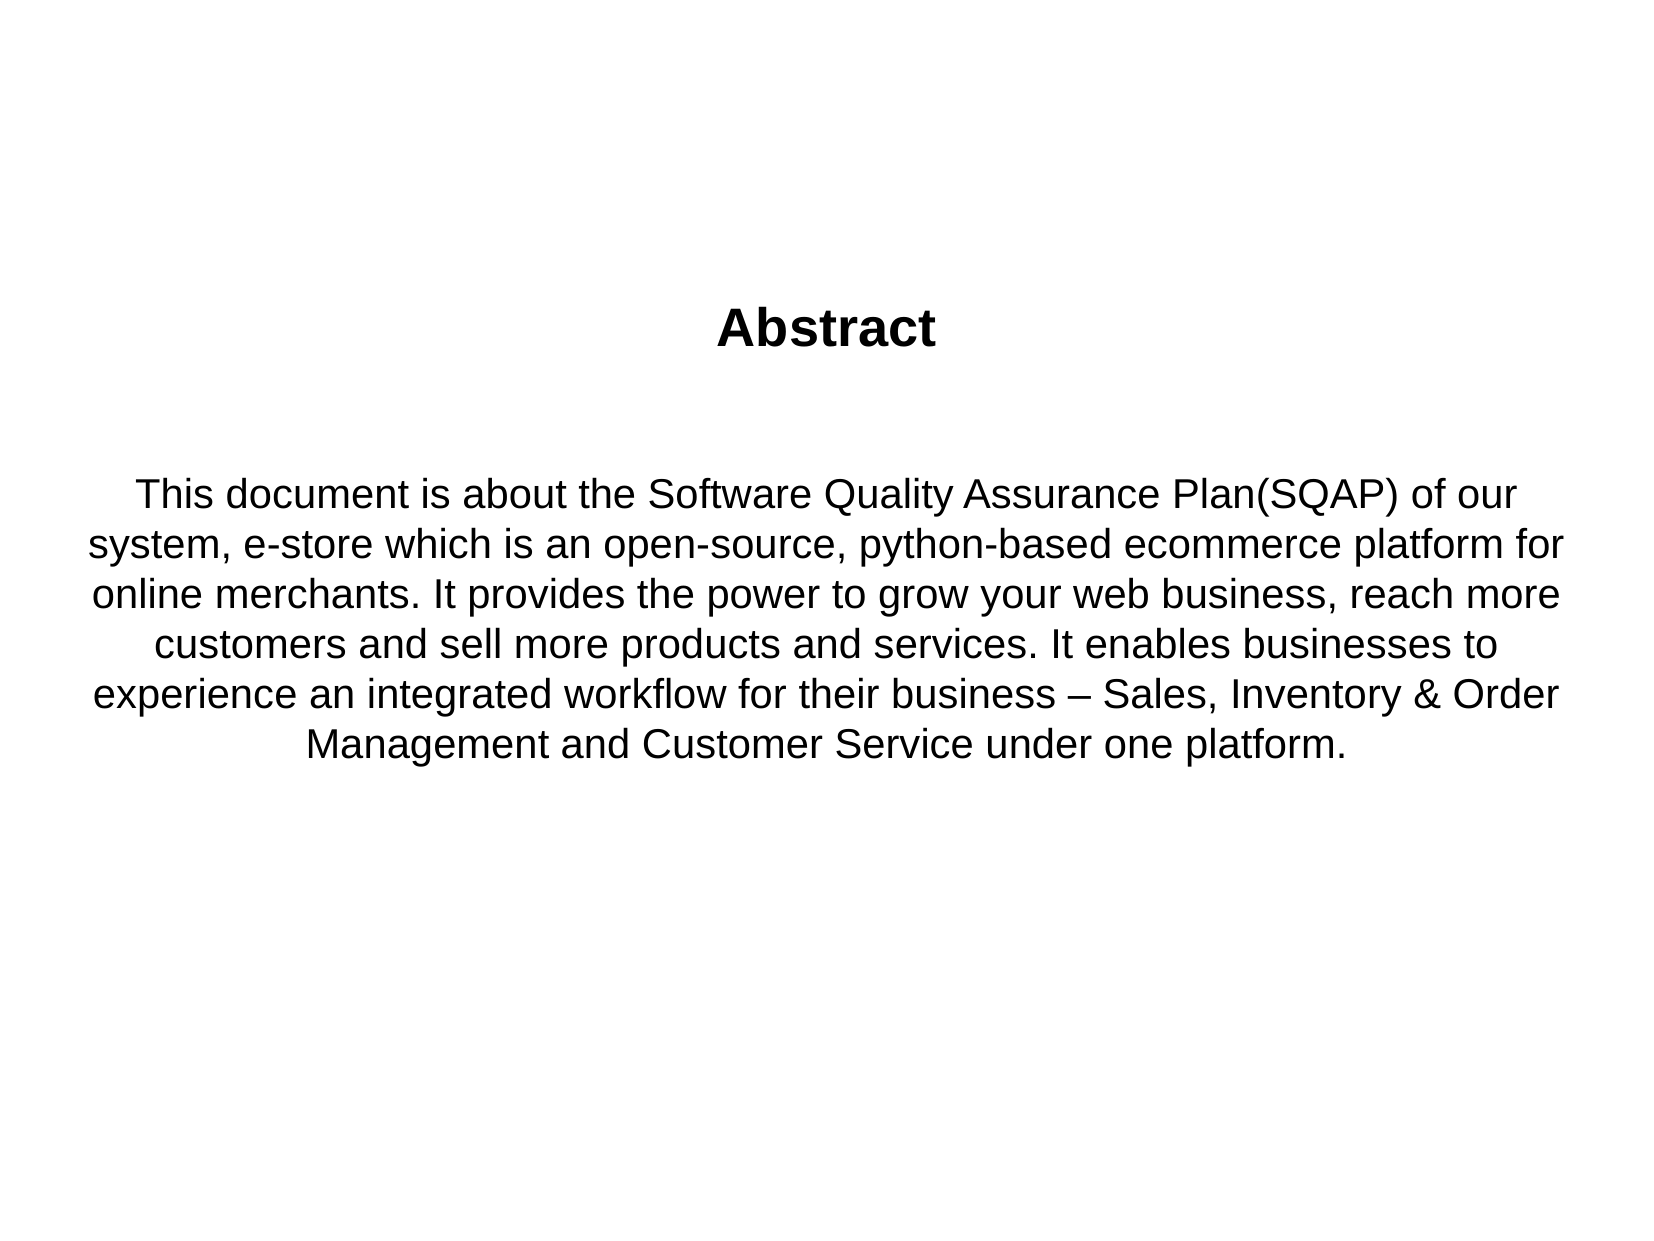

# Abstract
This document is about the Software Quality Assurance Plan(SQAP) of our system, e-store which is an open-source, python-based ecommerce platform for online merchants. It provides the power to grow your web business, reach more customers and sell more products and services. It enables businesses to experience an integrated workflow for their business – Sales, Inventory & Order Management and Customer Service under one platform.